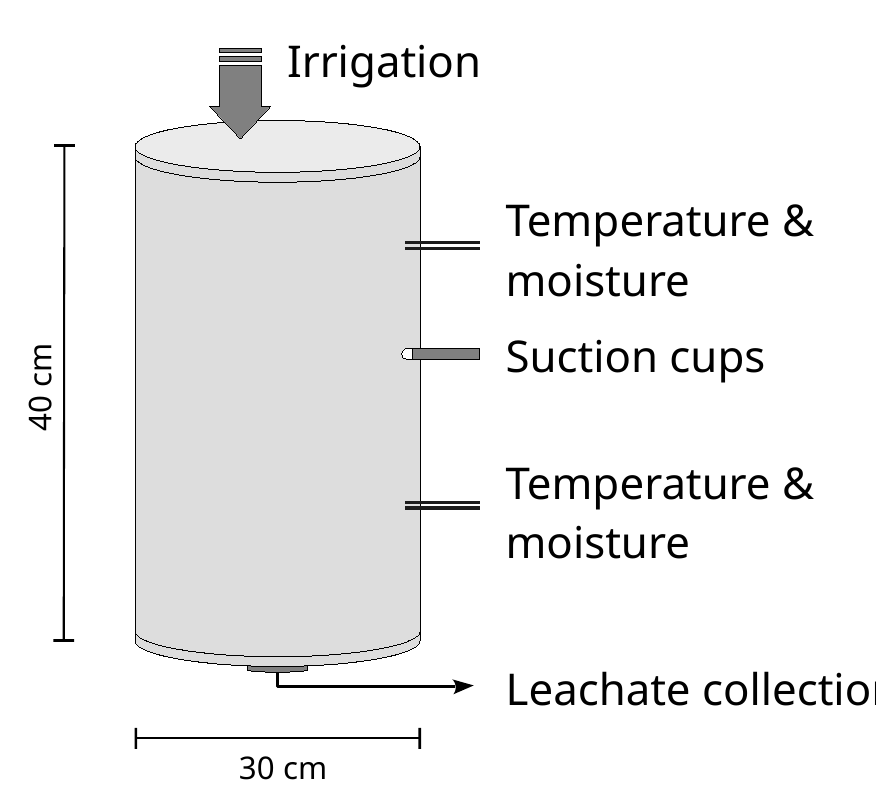

Irrigation
Temperature &
moisture
Suction cups
40 cm
Temperature &
moisture
Leachate collection
30 cm